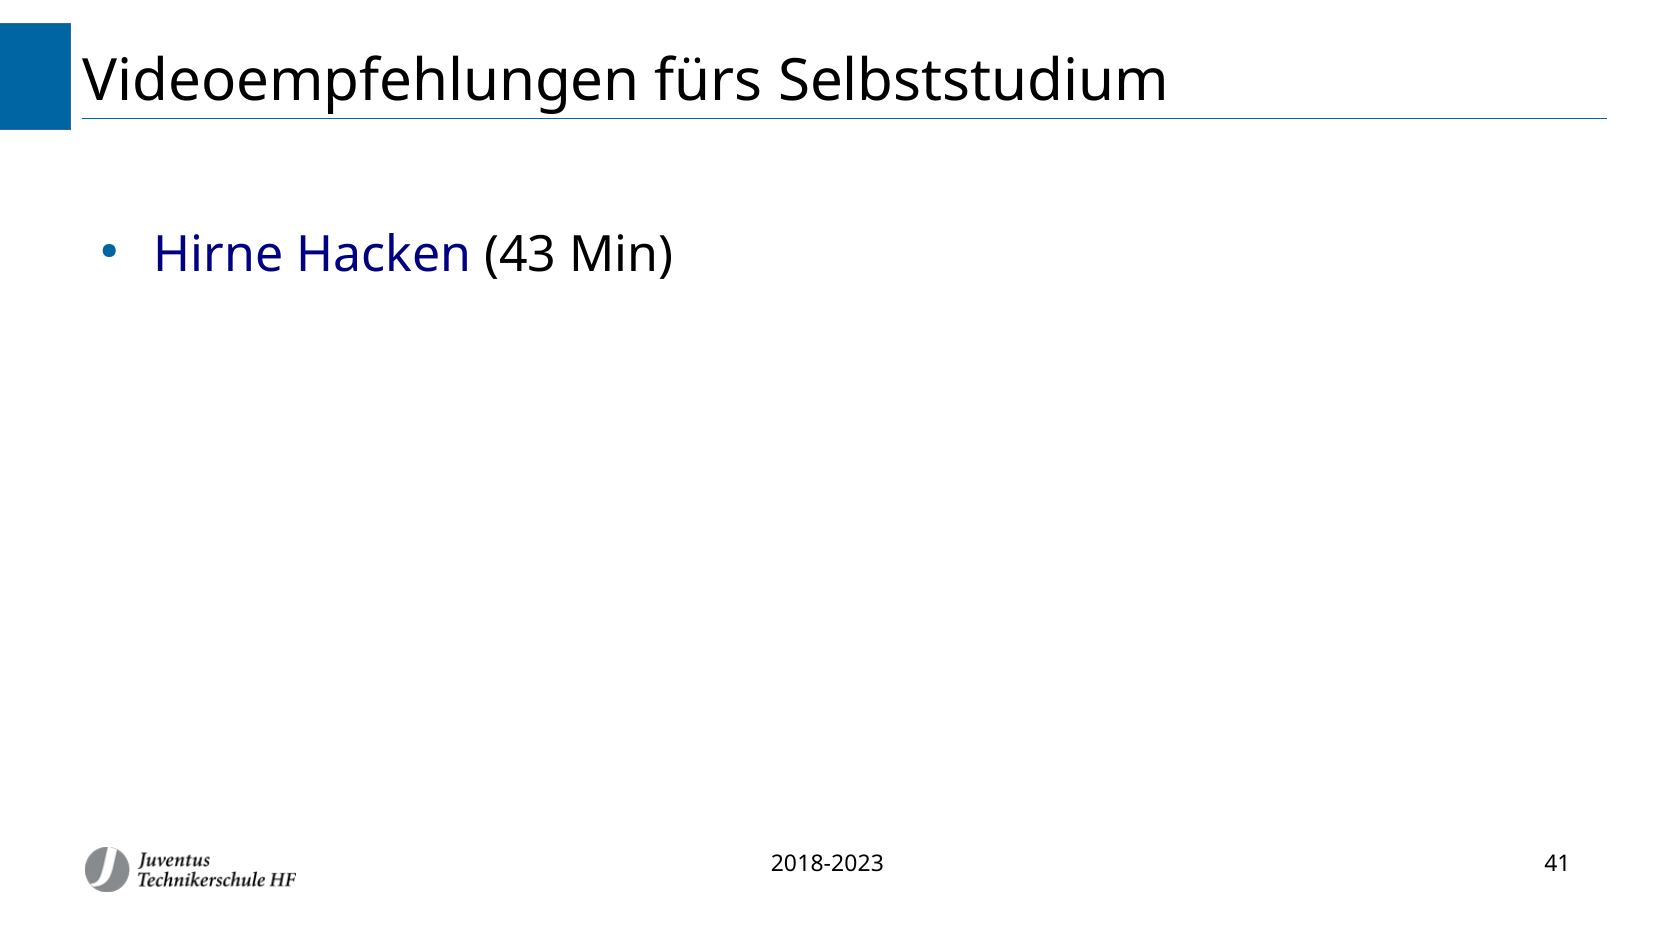

# Videoempfehlungen fürs Selbststudium
Hirne Hacken (43 Min)
2018-2023
41